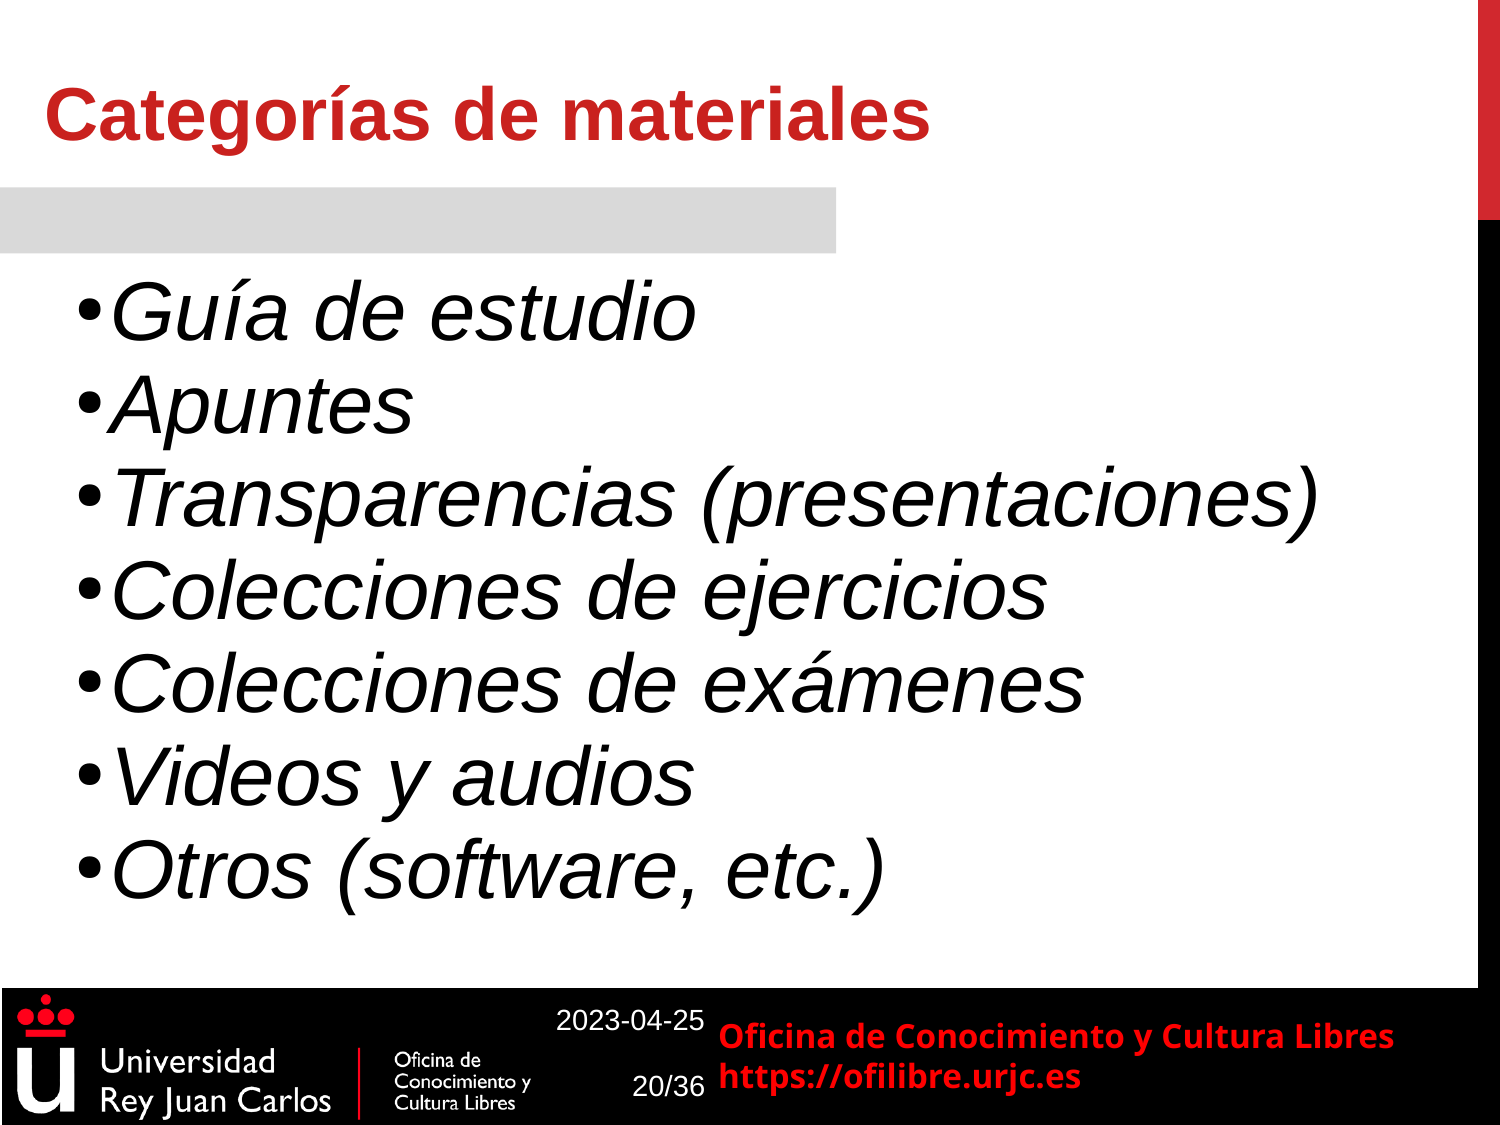

#
Categorías de materiales
Guía de estudio
Apuntes
Transparencias (presentaciones)
Colecciones de ejercicios
Colecciones de exámenes
Videos y audios
Otros (software, etc.)